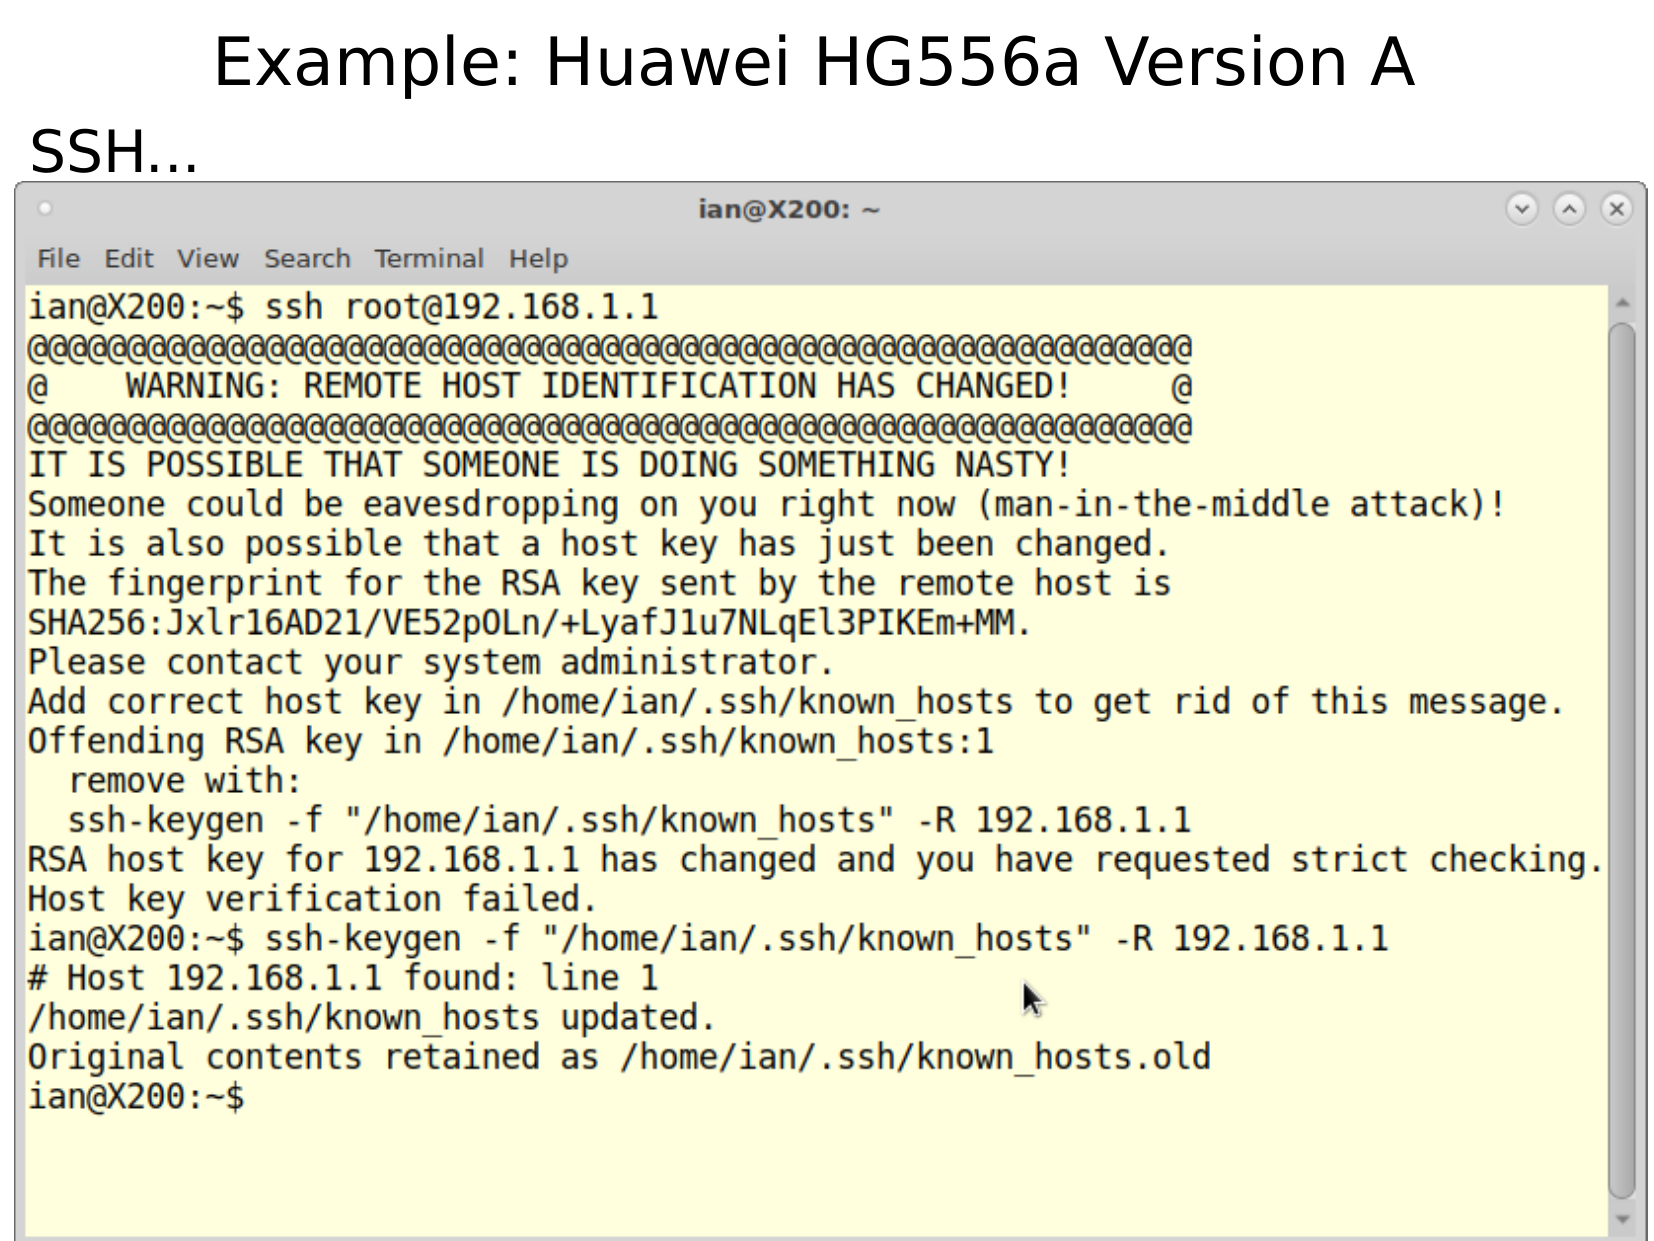

# Example: Huawei HG556a Version A
SSH...